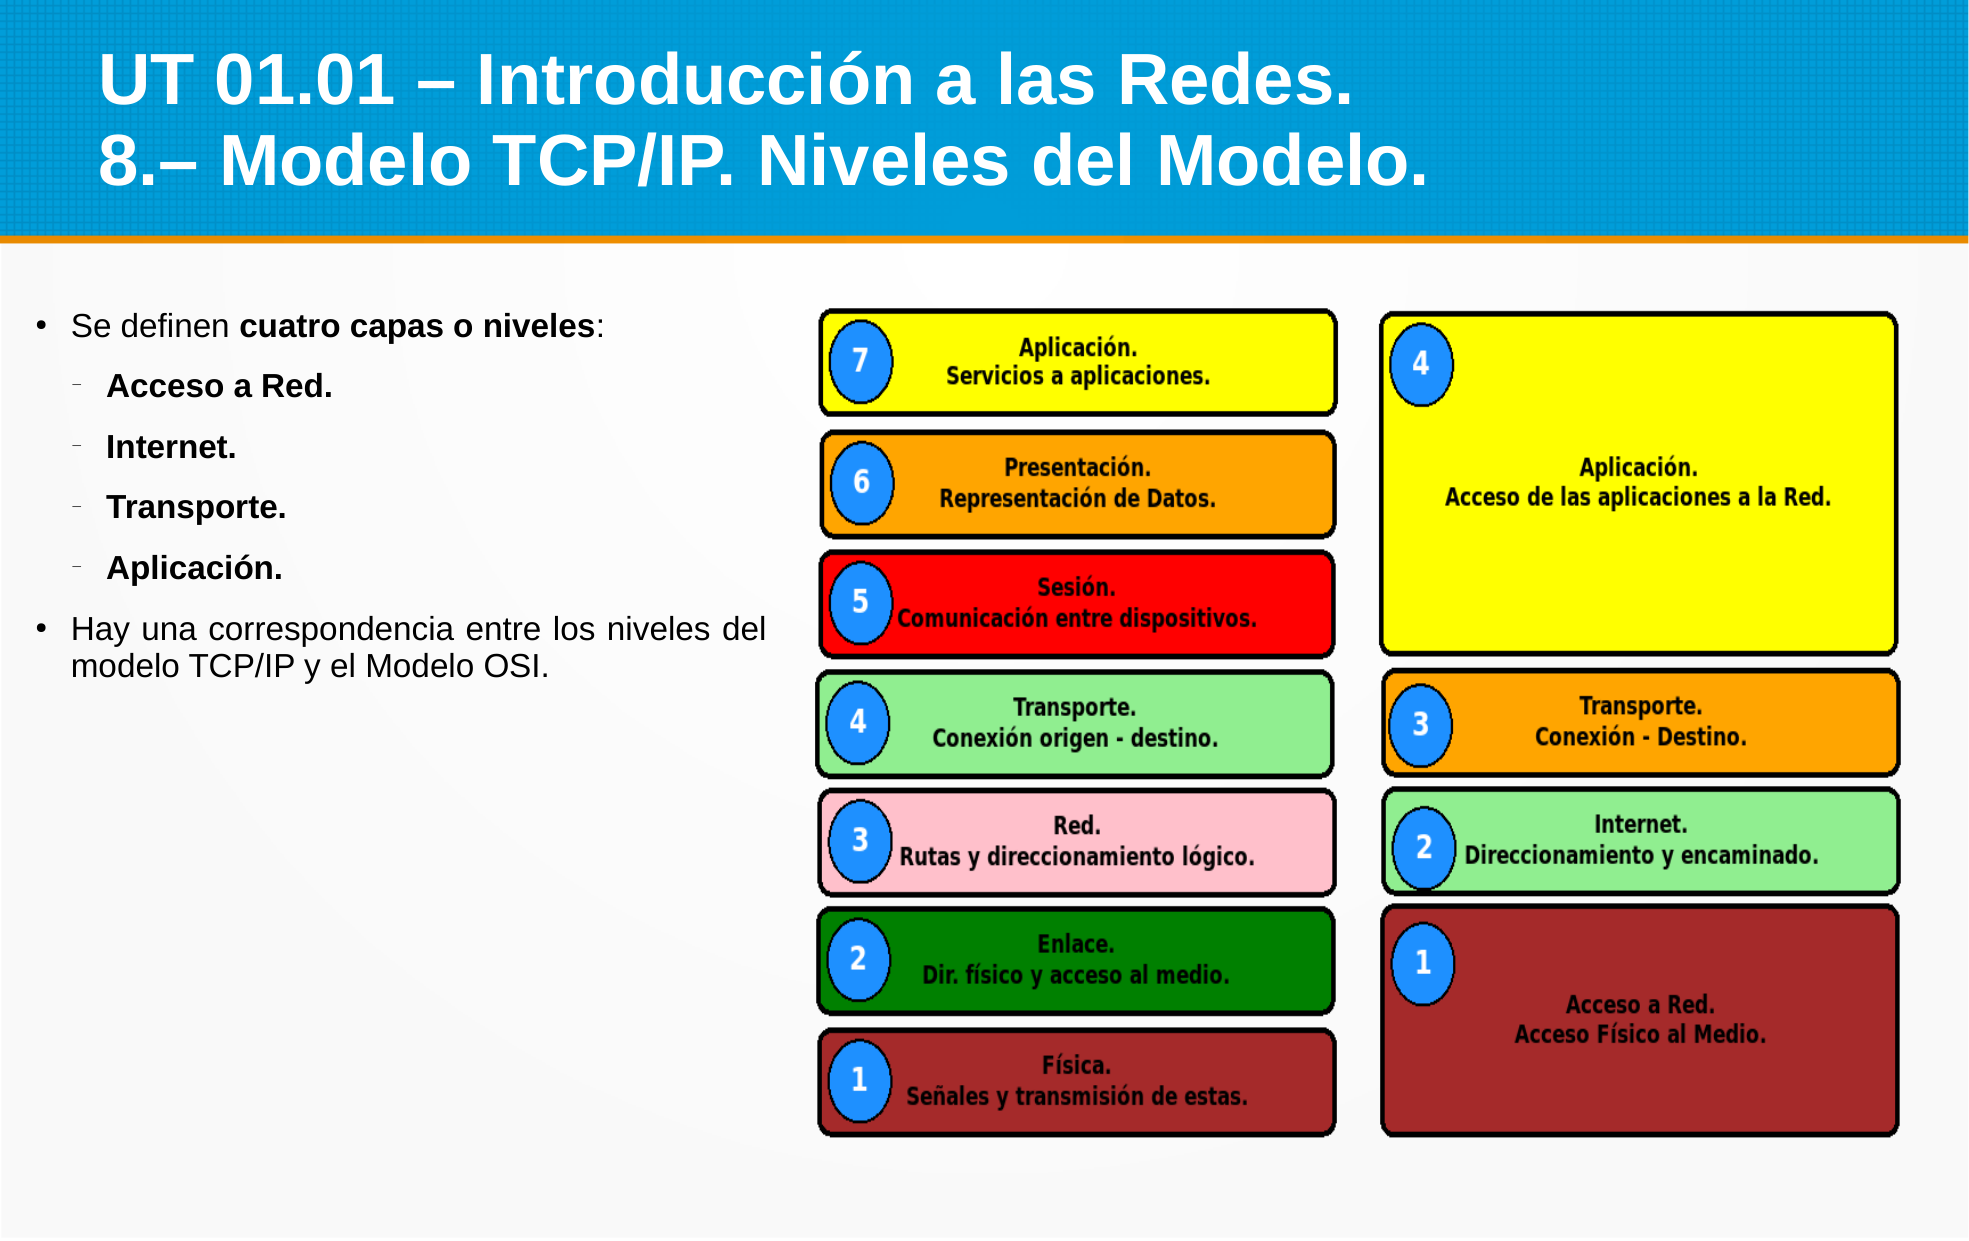

# UT 01.01 – Introducción a las Redes. 8.– Modelo TCP/IP. Niveles del Modelo.
Se definen cuatro capas o niveles:
Acceso a Red.
Internet.
Transporte.
Aplicación.
Hay una correspondencia entre los niveles del modelo TCP/IP y el Modelo OSI.